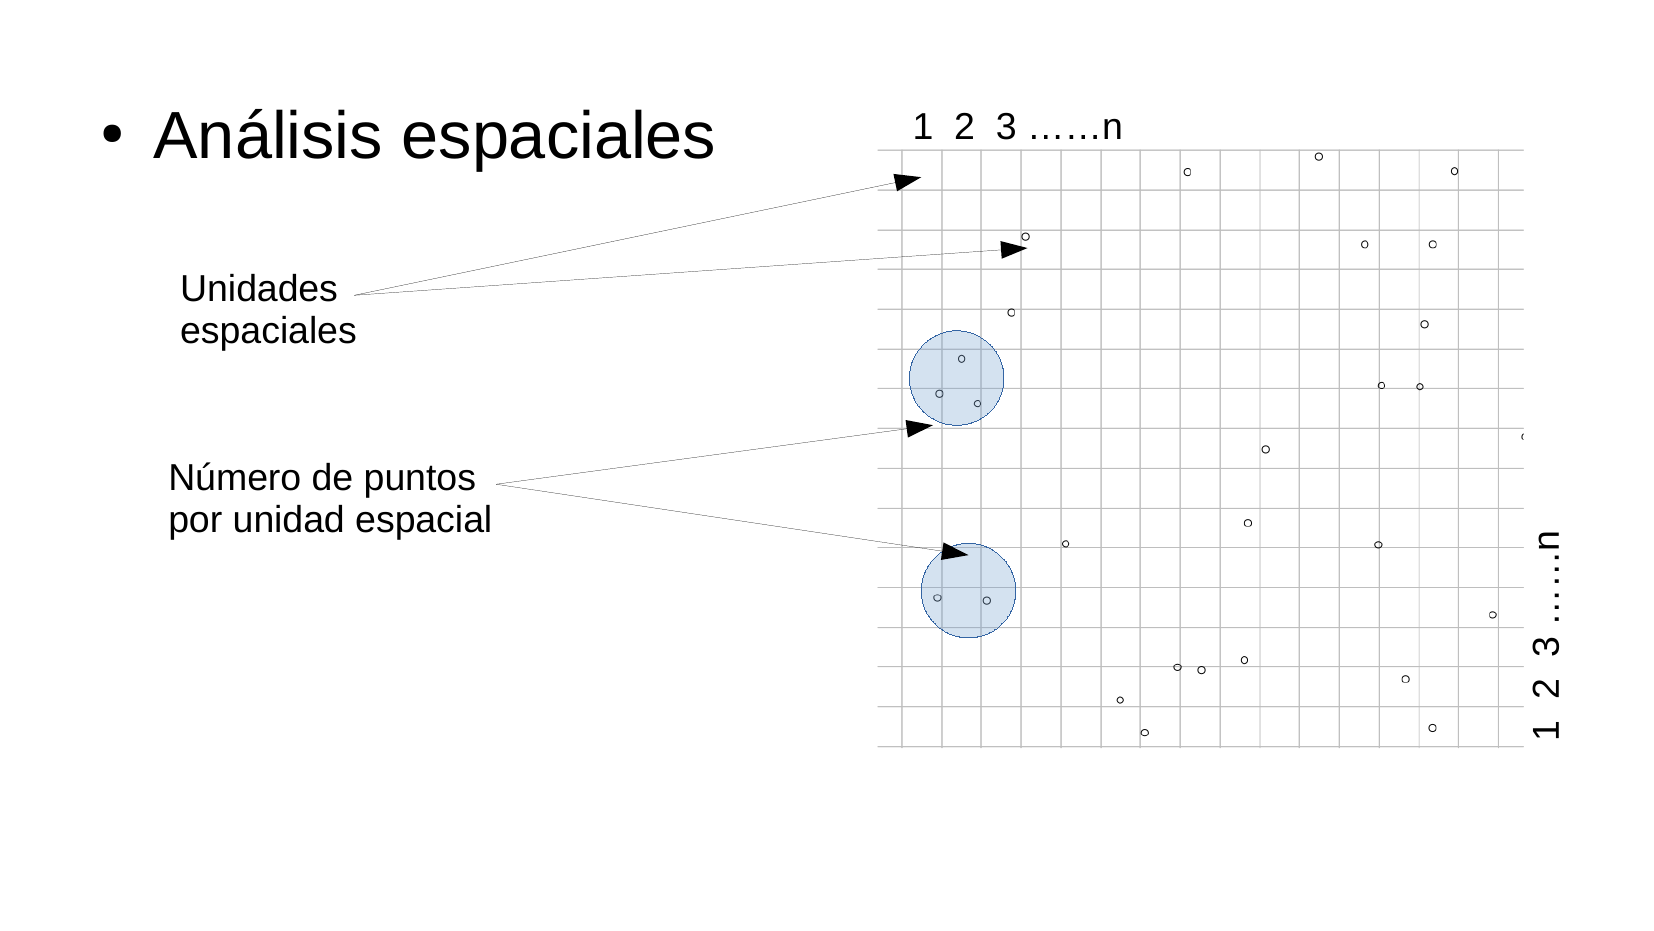

# Análisis espaciales
1 2 3 ……n
Unidades espaciales
1 2 3 ……n
Número de puntos por unidad espacial